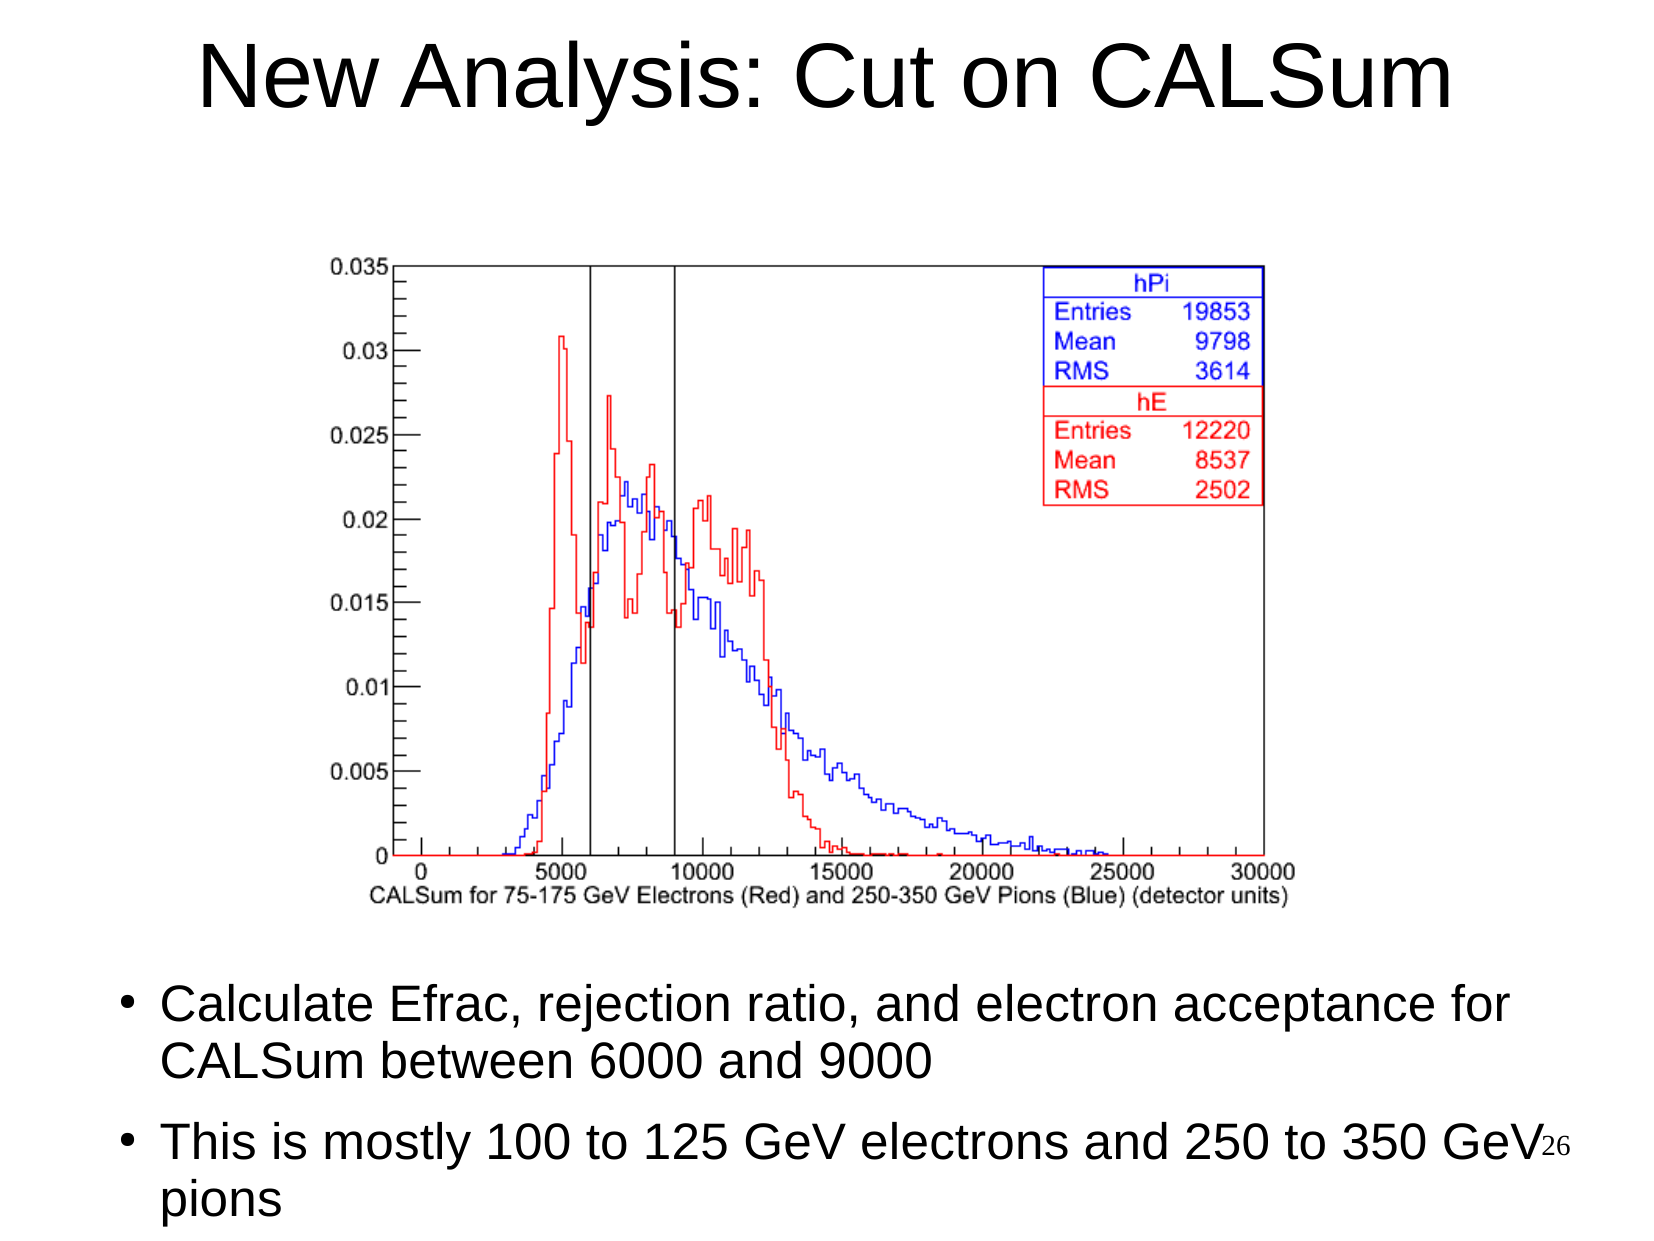

# New Analysis: Cut on CALSum
Calculate Efrac, rejection ratio, and electron acceptance for CALSum between 6000 and 9000
This is mostly 100 to 125 GeV electrons and 250 to 350 GeV pions
26